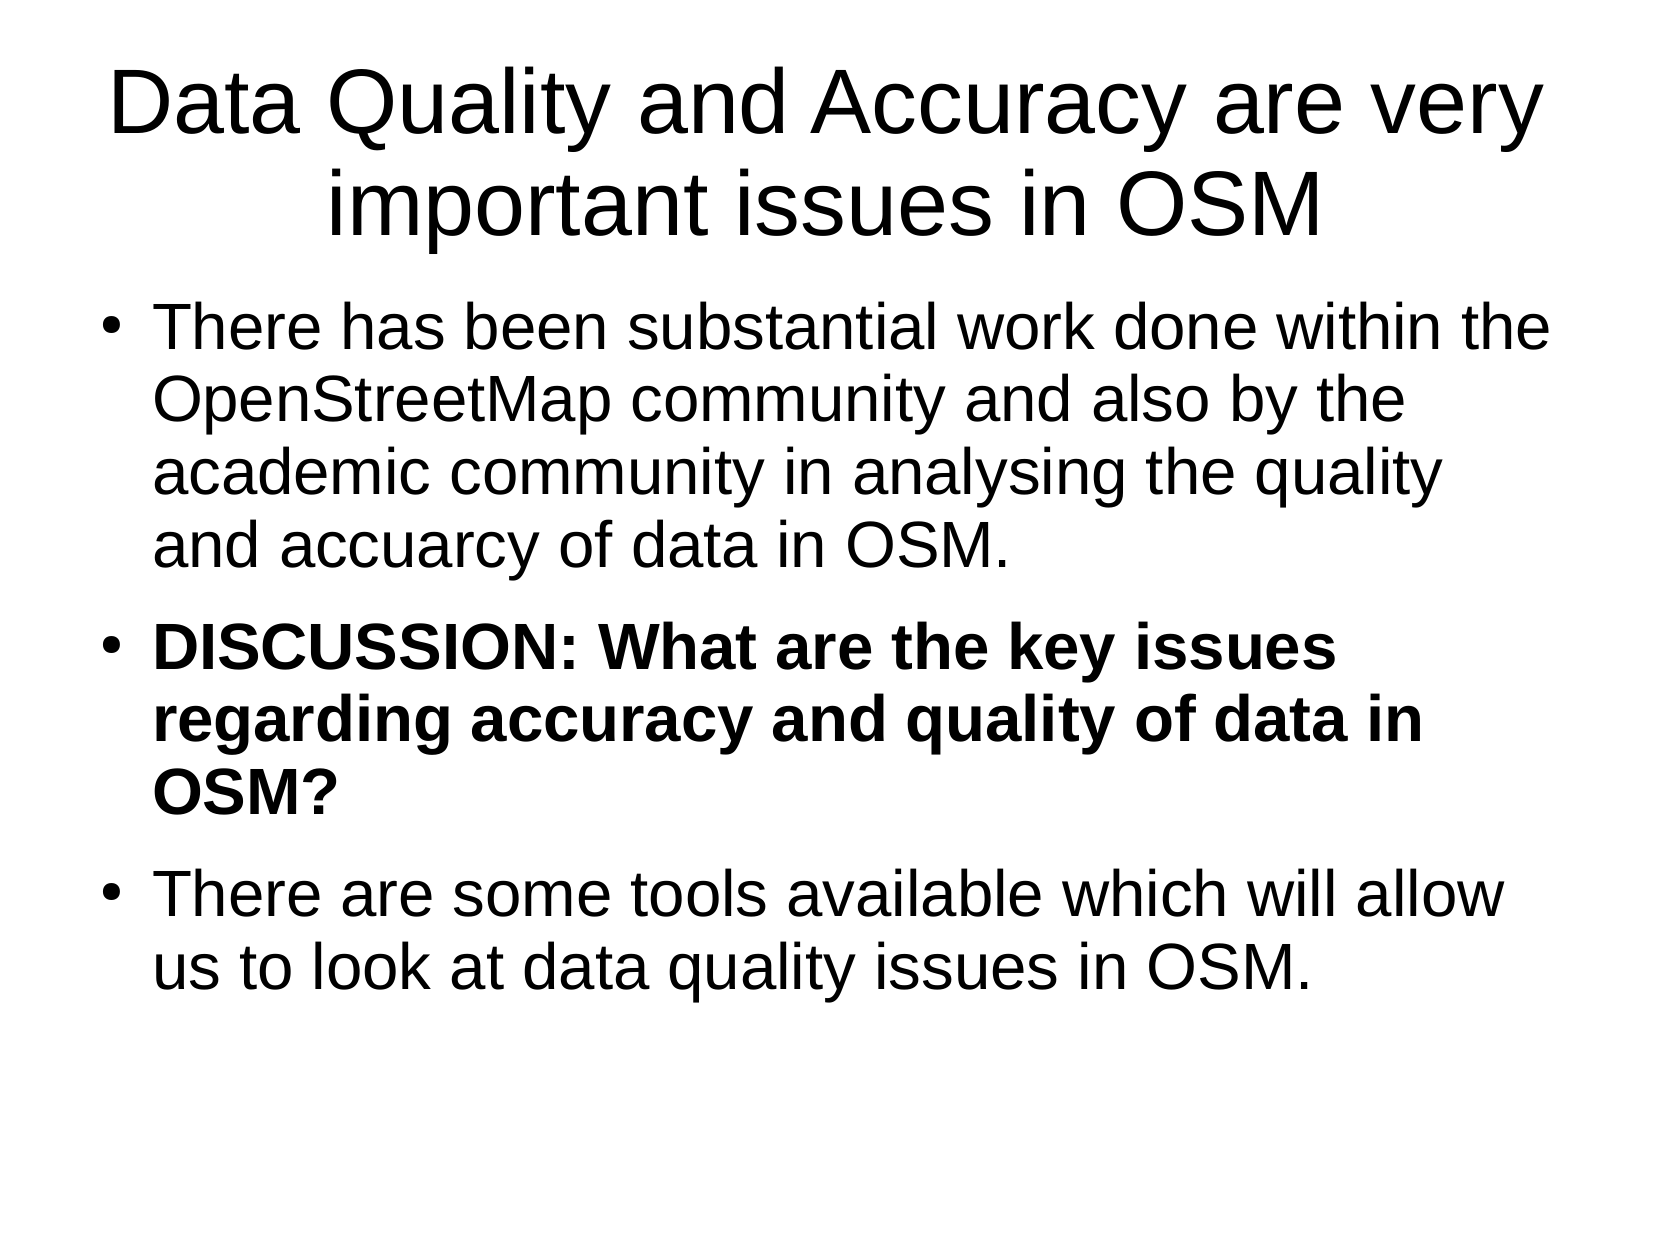

# Data Quality and Accuracy are very important issues in OSM
There has been substantial work done within the OpenStreetMap community and also by the academic community in analysing the quality and accuarcy of data in OSM.
DISCUSSION: What are the key issues regarding accuracy and quality of data in OSM?
There are some tools available which will allow us to look at data quality issues in OSM.